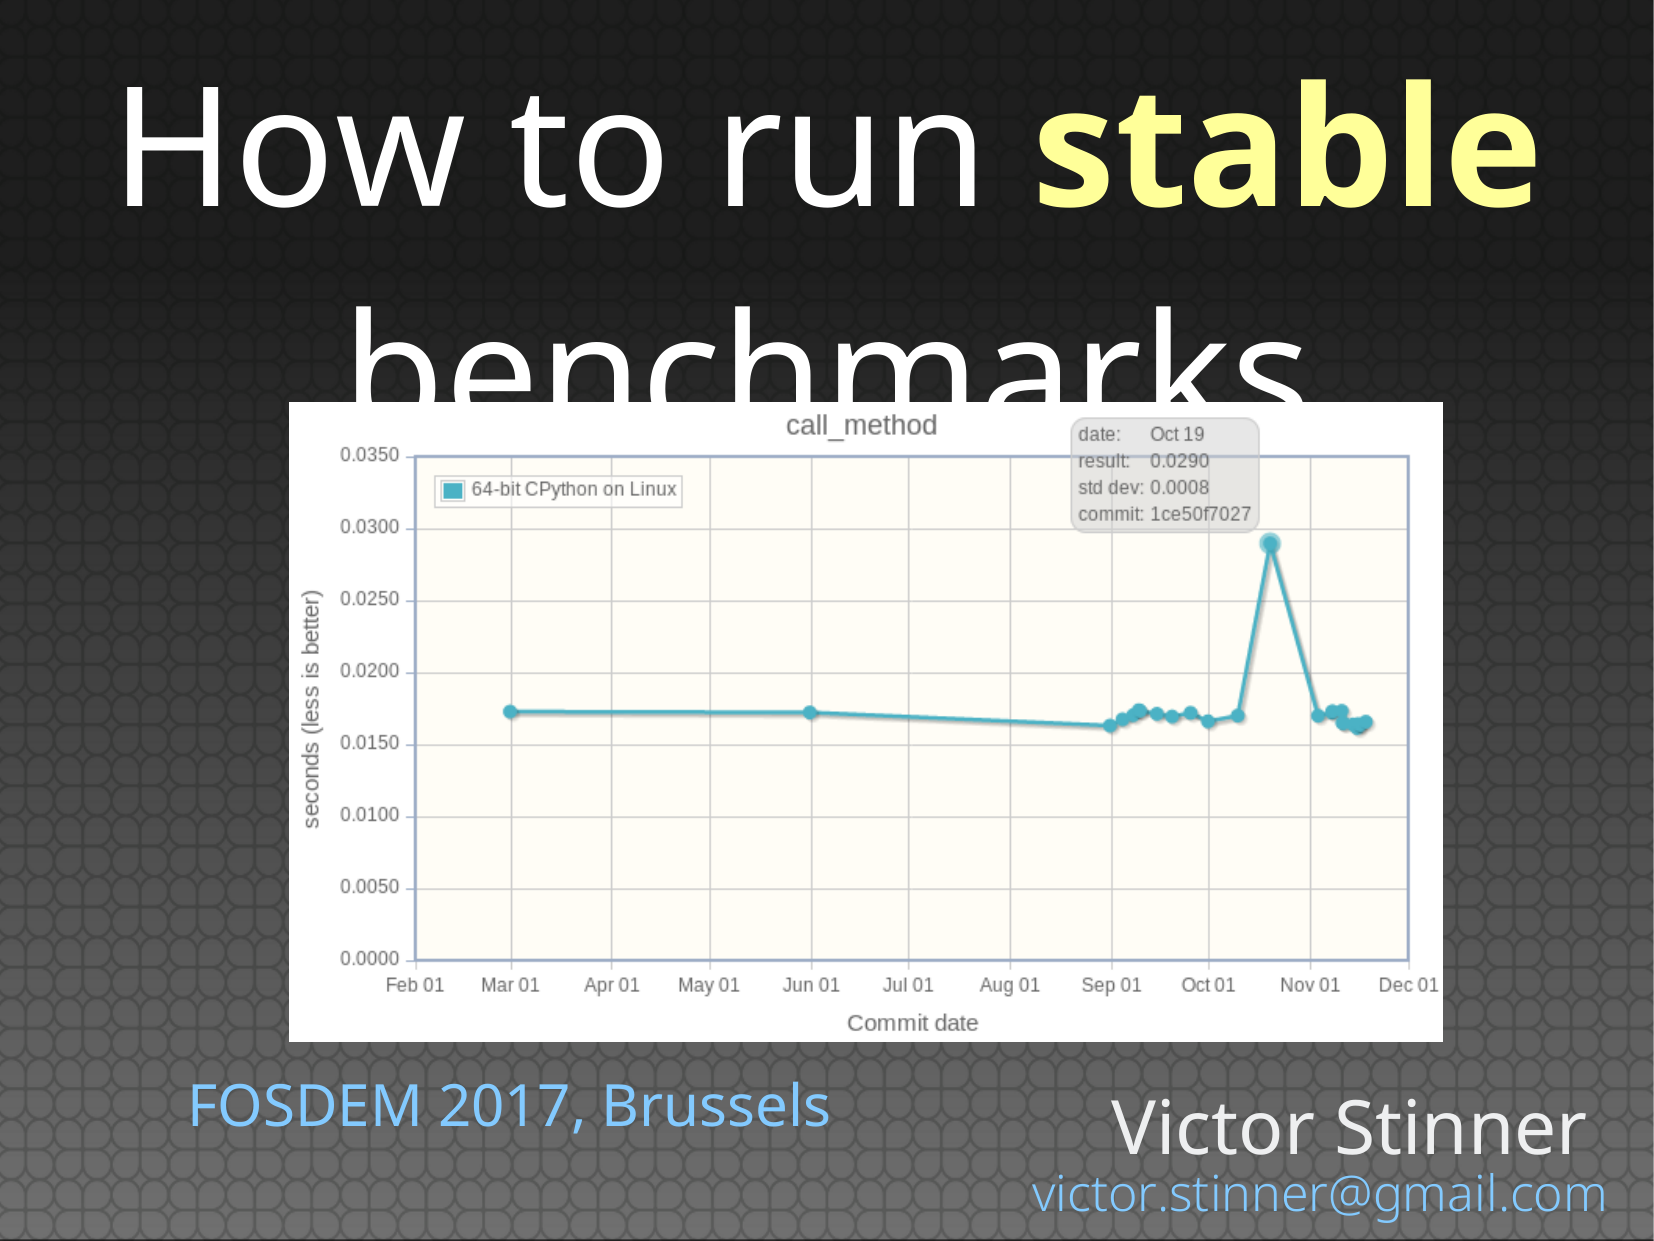

How to run stable benchmarks
# FOSDEM 2017, Brussels
Victor Stinner
victor.stinner@gmail.com